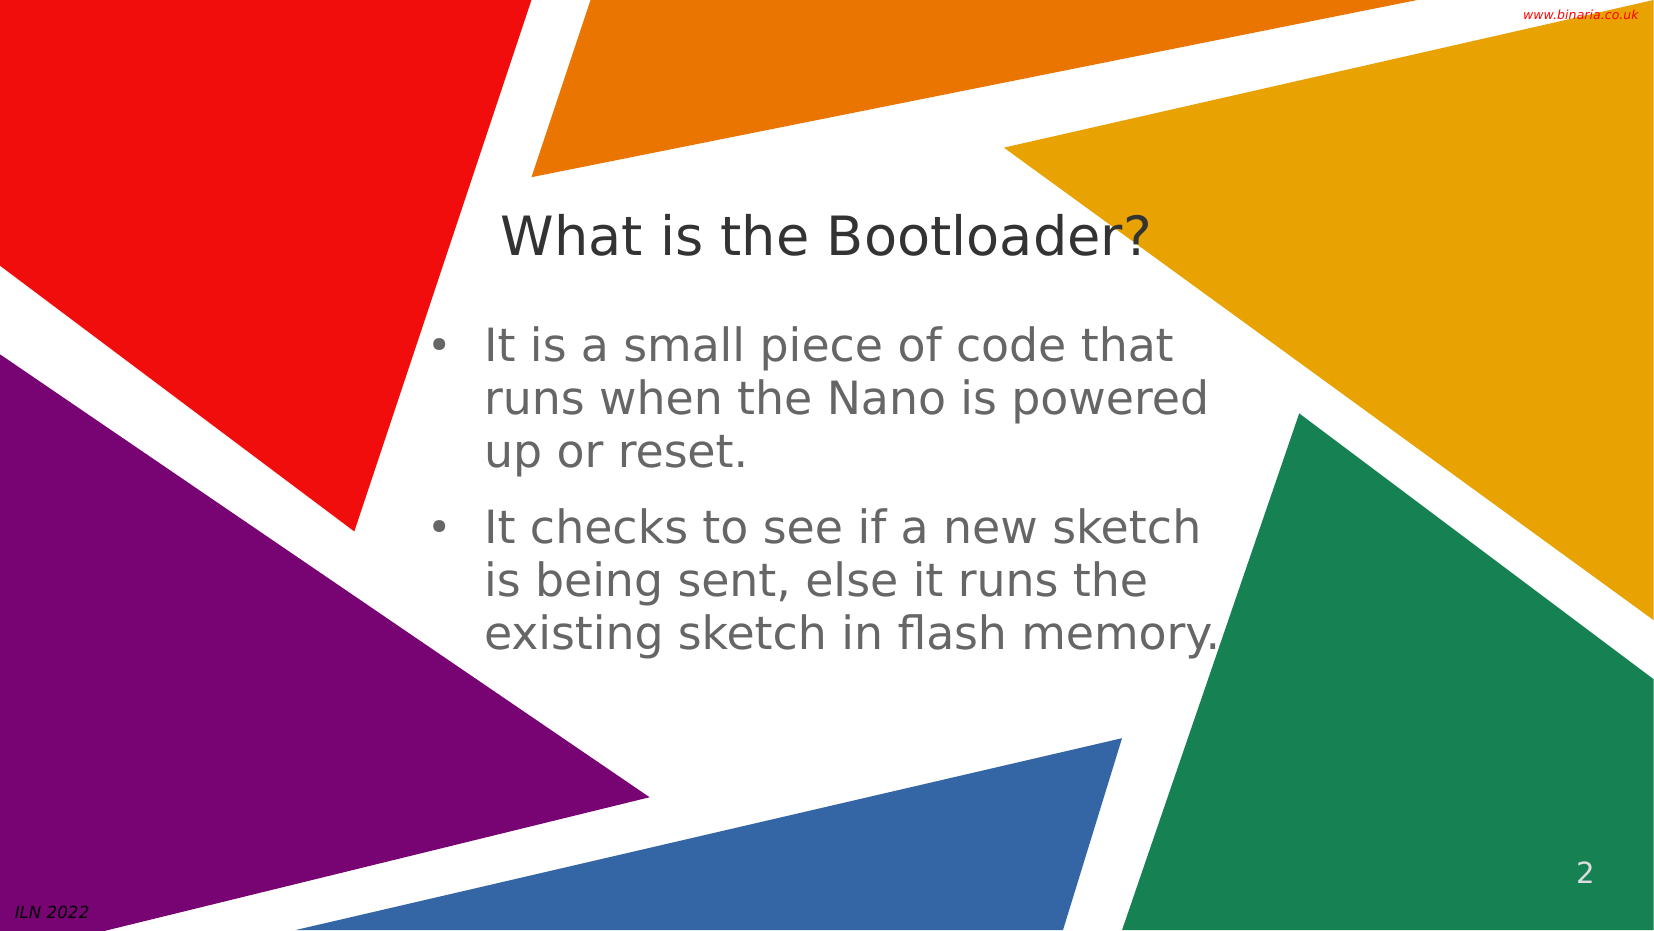

www.binaria.co.uk
# What is the Bootloader?
It is a small piece of code that runs when the Nano is powered up or reset.
It checks to see if a new sketch is being sent, else it runs the existing sketch in flash memory.
2
ILN 2022